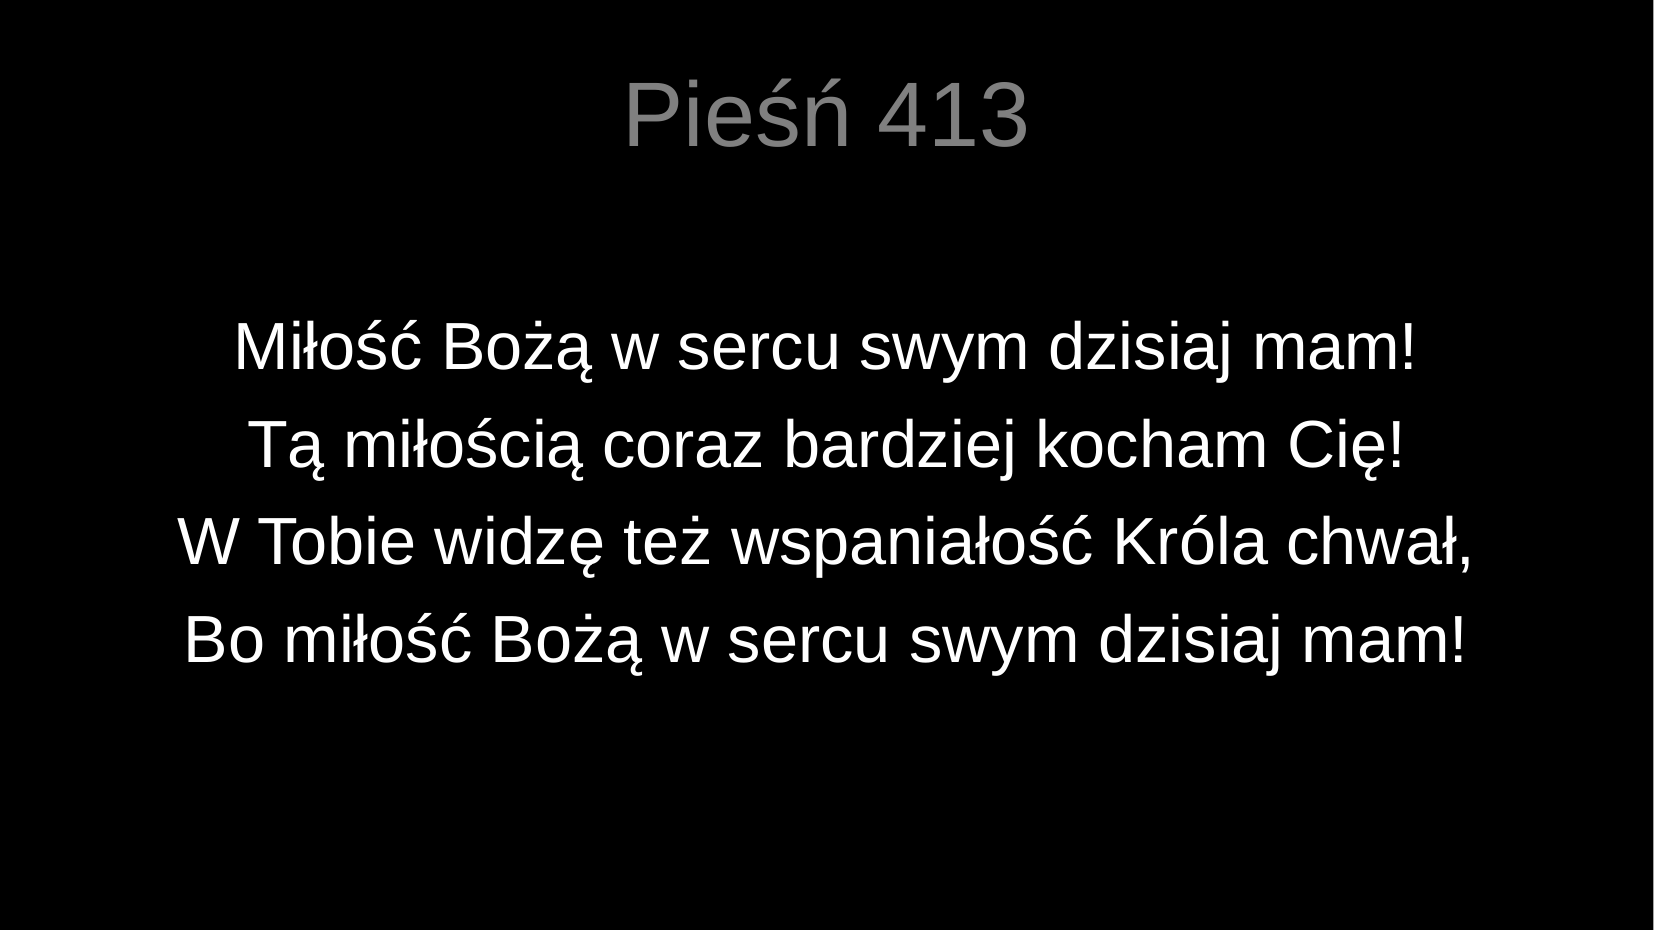

# Pieśń 413
Miłość Bożą w sercu swym dzisiaj mam!
Tą miłością coraz bardziej kocham Cię!
W Tobie widzę też wspaniałość Króla chwał,
Bo miłość Bożą w sercu swym dzisiaj mam!